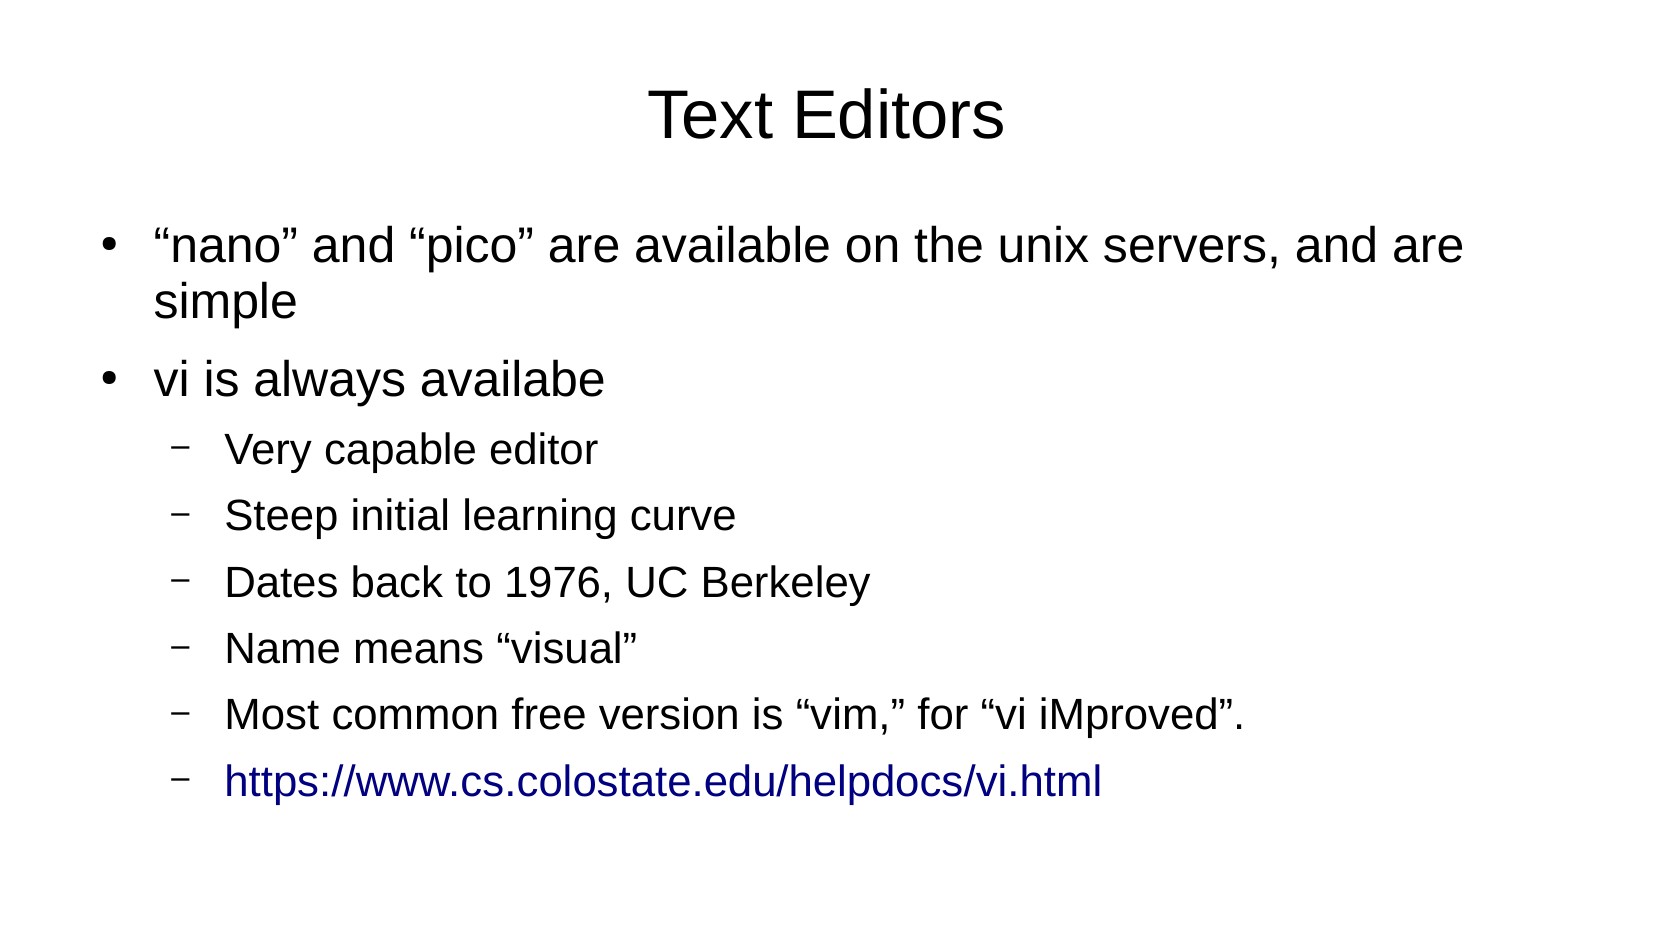

# Text Editors
“nano” and “pico” are available on the unix servers, and are simple
vi is always availabe
Very capable editor
Steep initial learning curve
Dates back to 1976, UC Berkeley
Name means “visual”
Most common free version is “vim,” for “vi iMproved”.
https://www.cs.colostate.edu/helpdocs/vi.html